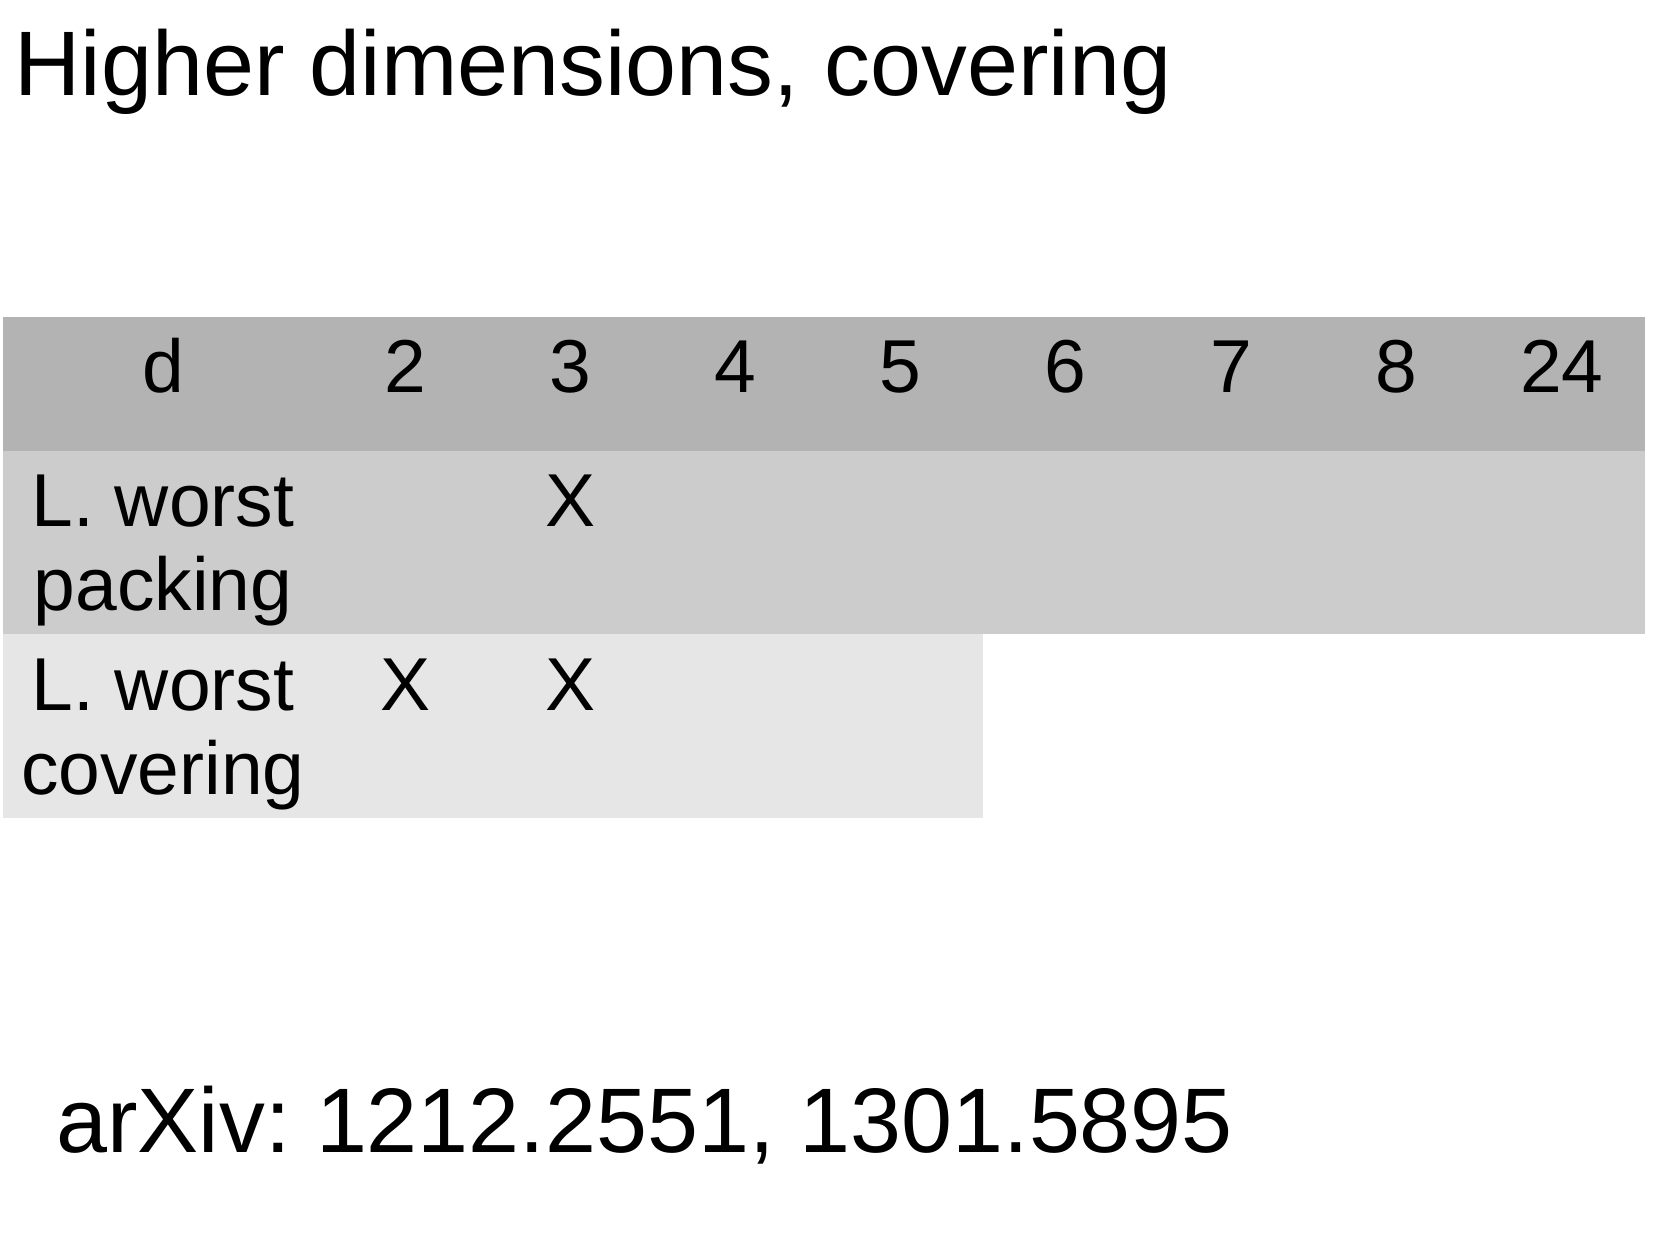

Higher dimensions, covering
| d | 2 | 3 | 4 | 5 | 6 | 7 | 8 | 24 |
| --- | --- | --- | --- | --- | --- | --- | --- | --- |
| L. worst packing | | X | | | | | | |
| L. worst covering | X | X | | | | | | |
arXiv: 1212.2551, 1301.5895